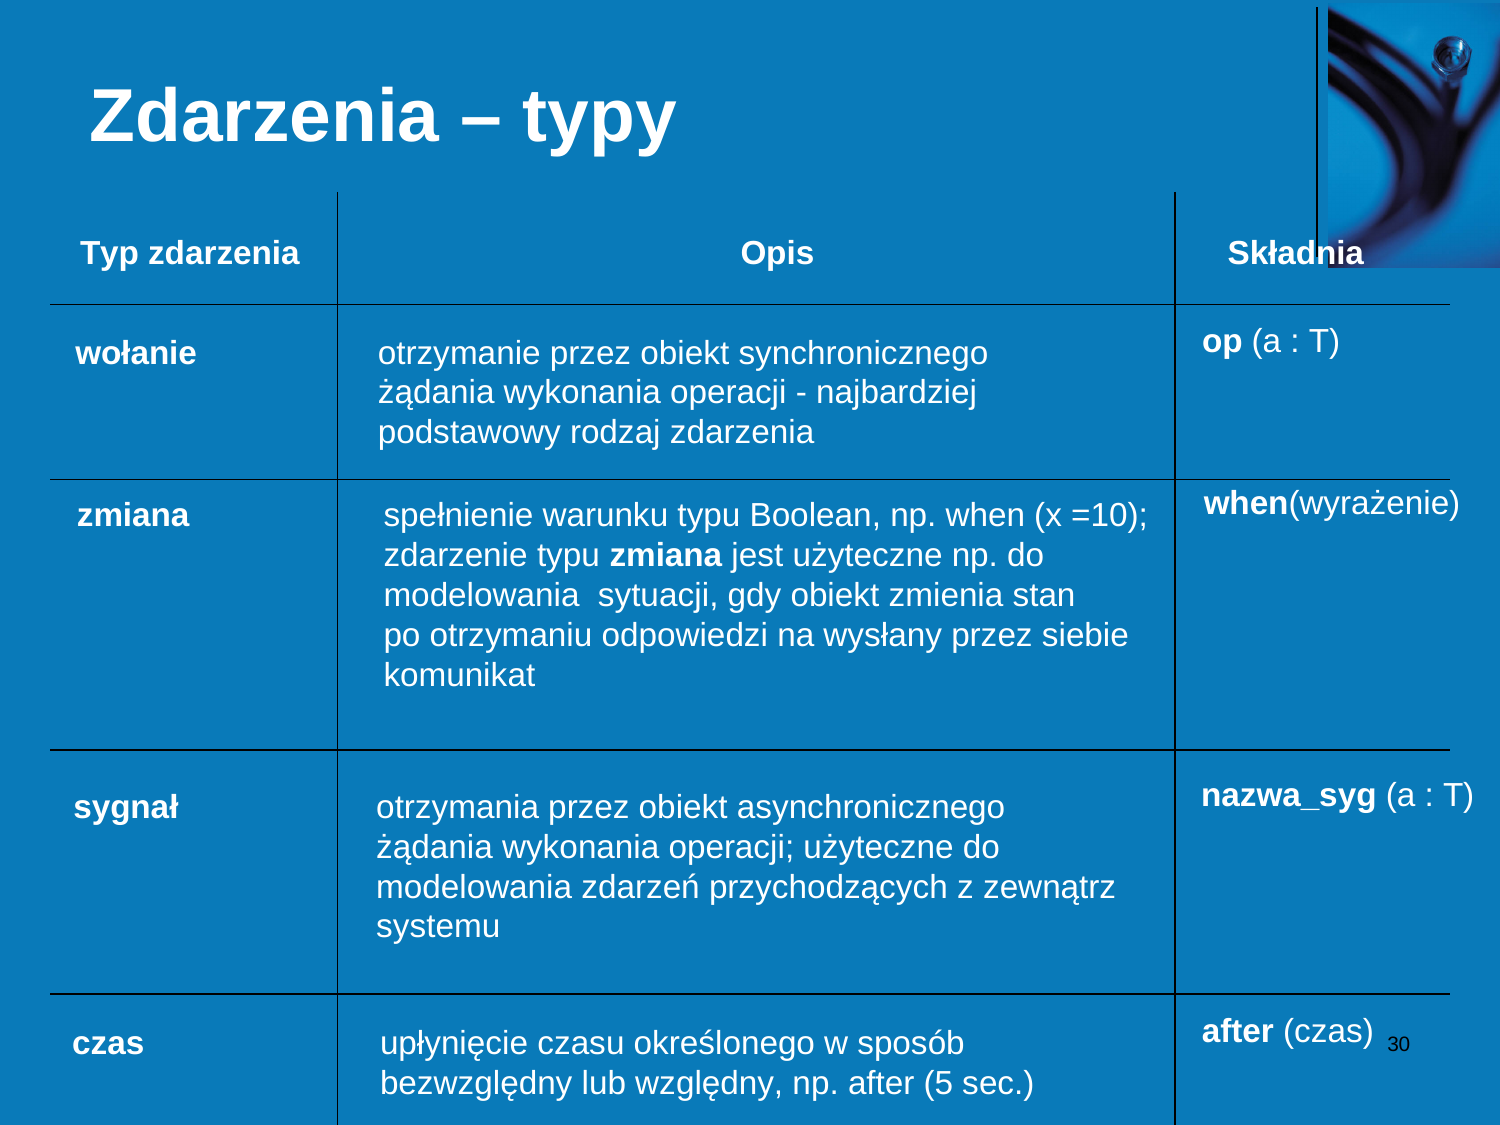

# Zdarzenia – typy
Typ zdarzenia
Opis
Składnia
op (a : T)
wołanie
otrzymanie przez obiekt synchronicznego
żądania wykonania operacji - najbardziej
podstawowy rodzaj zdarzenia
when(wyrażenie)
spełnienie warunku typu Boolean, np. when (x =10);
zdarzenie typu zmiana jest użyteczne np. do
modelowania sytuacji, gdy obiekt zmienia stan
po otrzymaniu odpowiedzi na wysłany przez siebie
komunikat
zmiana
nazwa_syg (a : T)
otrzymania przez obiekt asynchronicznego
żądania wykonania operacji; użyteczne do
modelowania zdarzeń przychodzących z zewnątrz
systemu
sygnał
after (czas)
upłynięcie czasu określonego w sposób
bezwzględny lub względny, np. after (5 sec.)
czas
30